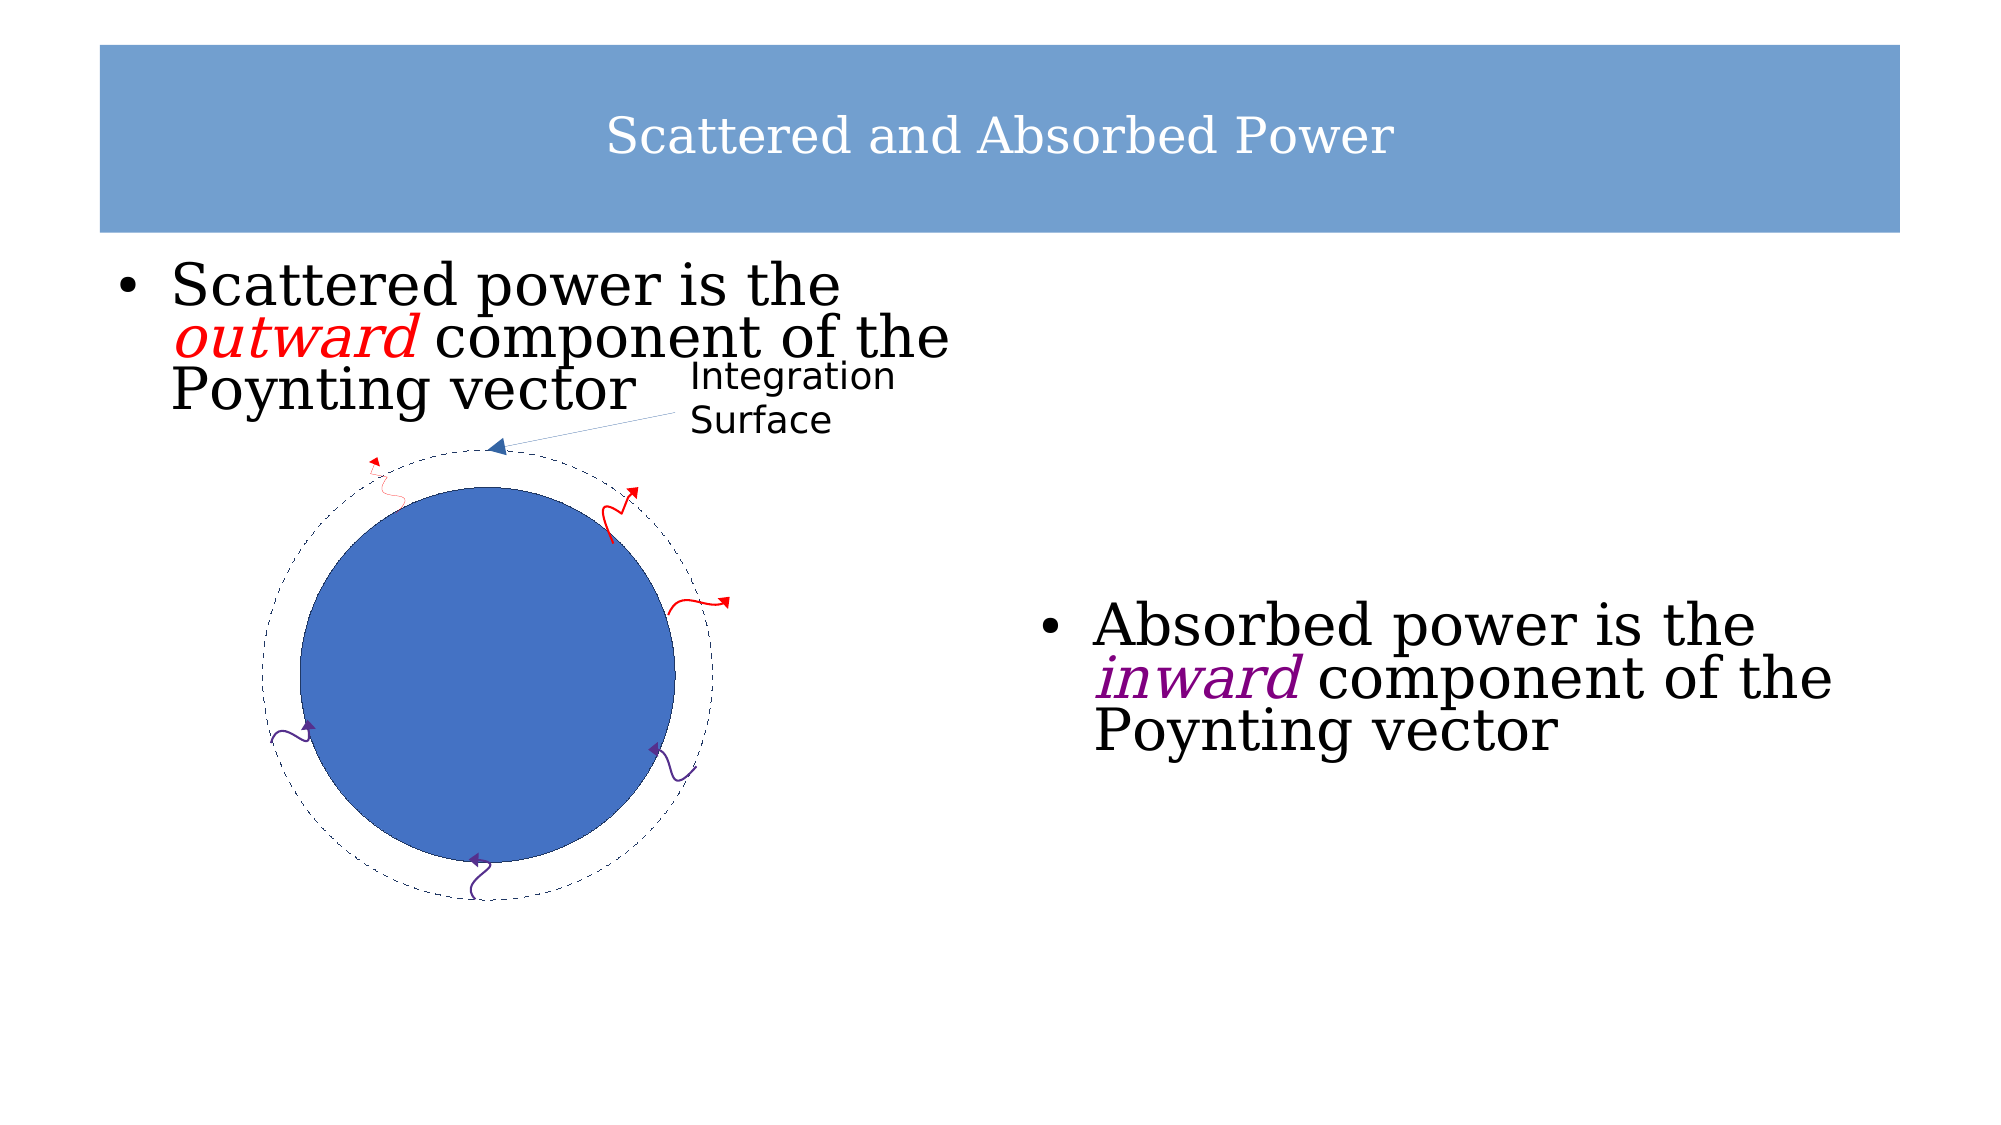

# Scattered and Absorbed Power
Scattered power is the outward component of the Poynting vector
Integration Surface
Absorbed power is the inward component of the Poynting vector